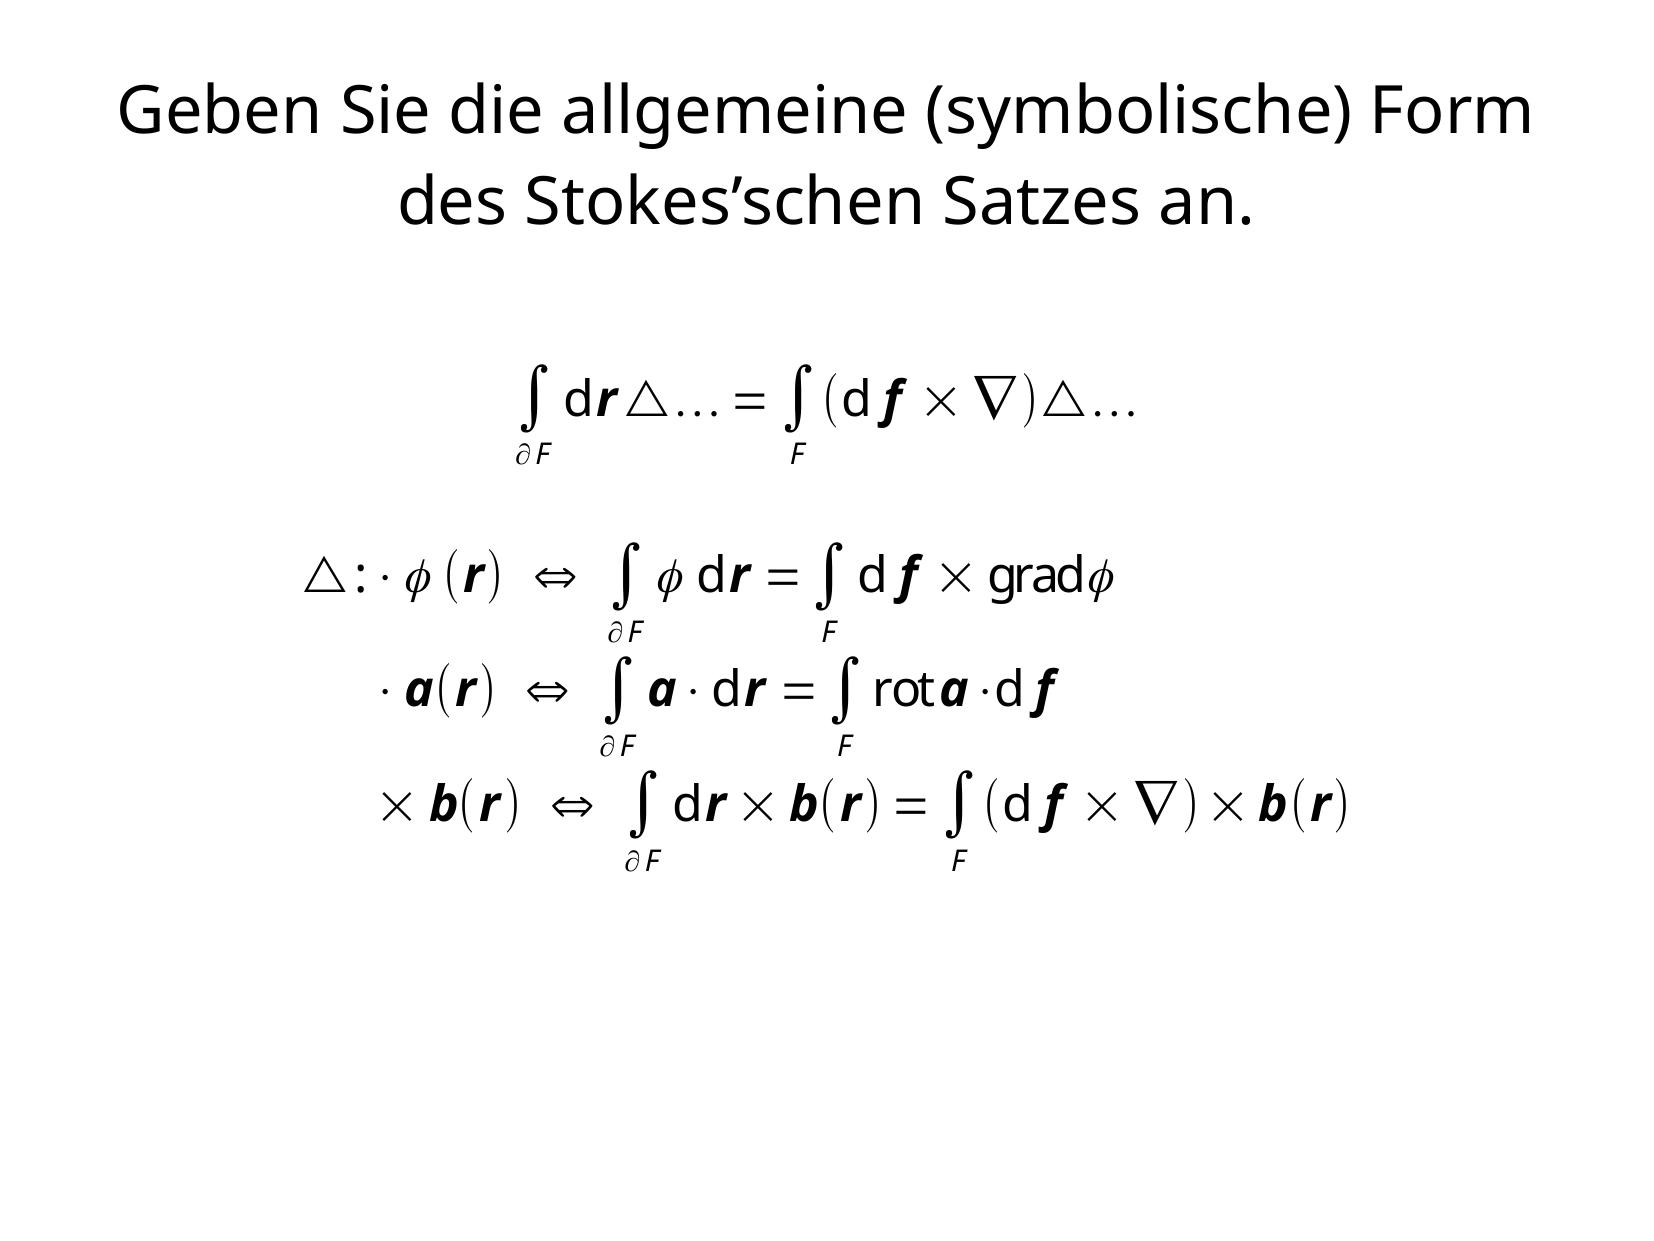

# Geben Sie die allgemeine (symbolische) Form des Stokes’schen Satzes an.